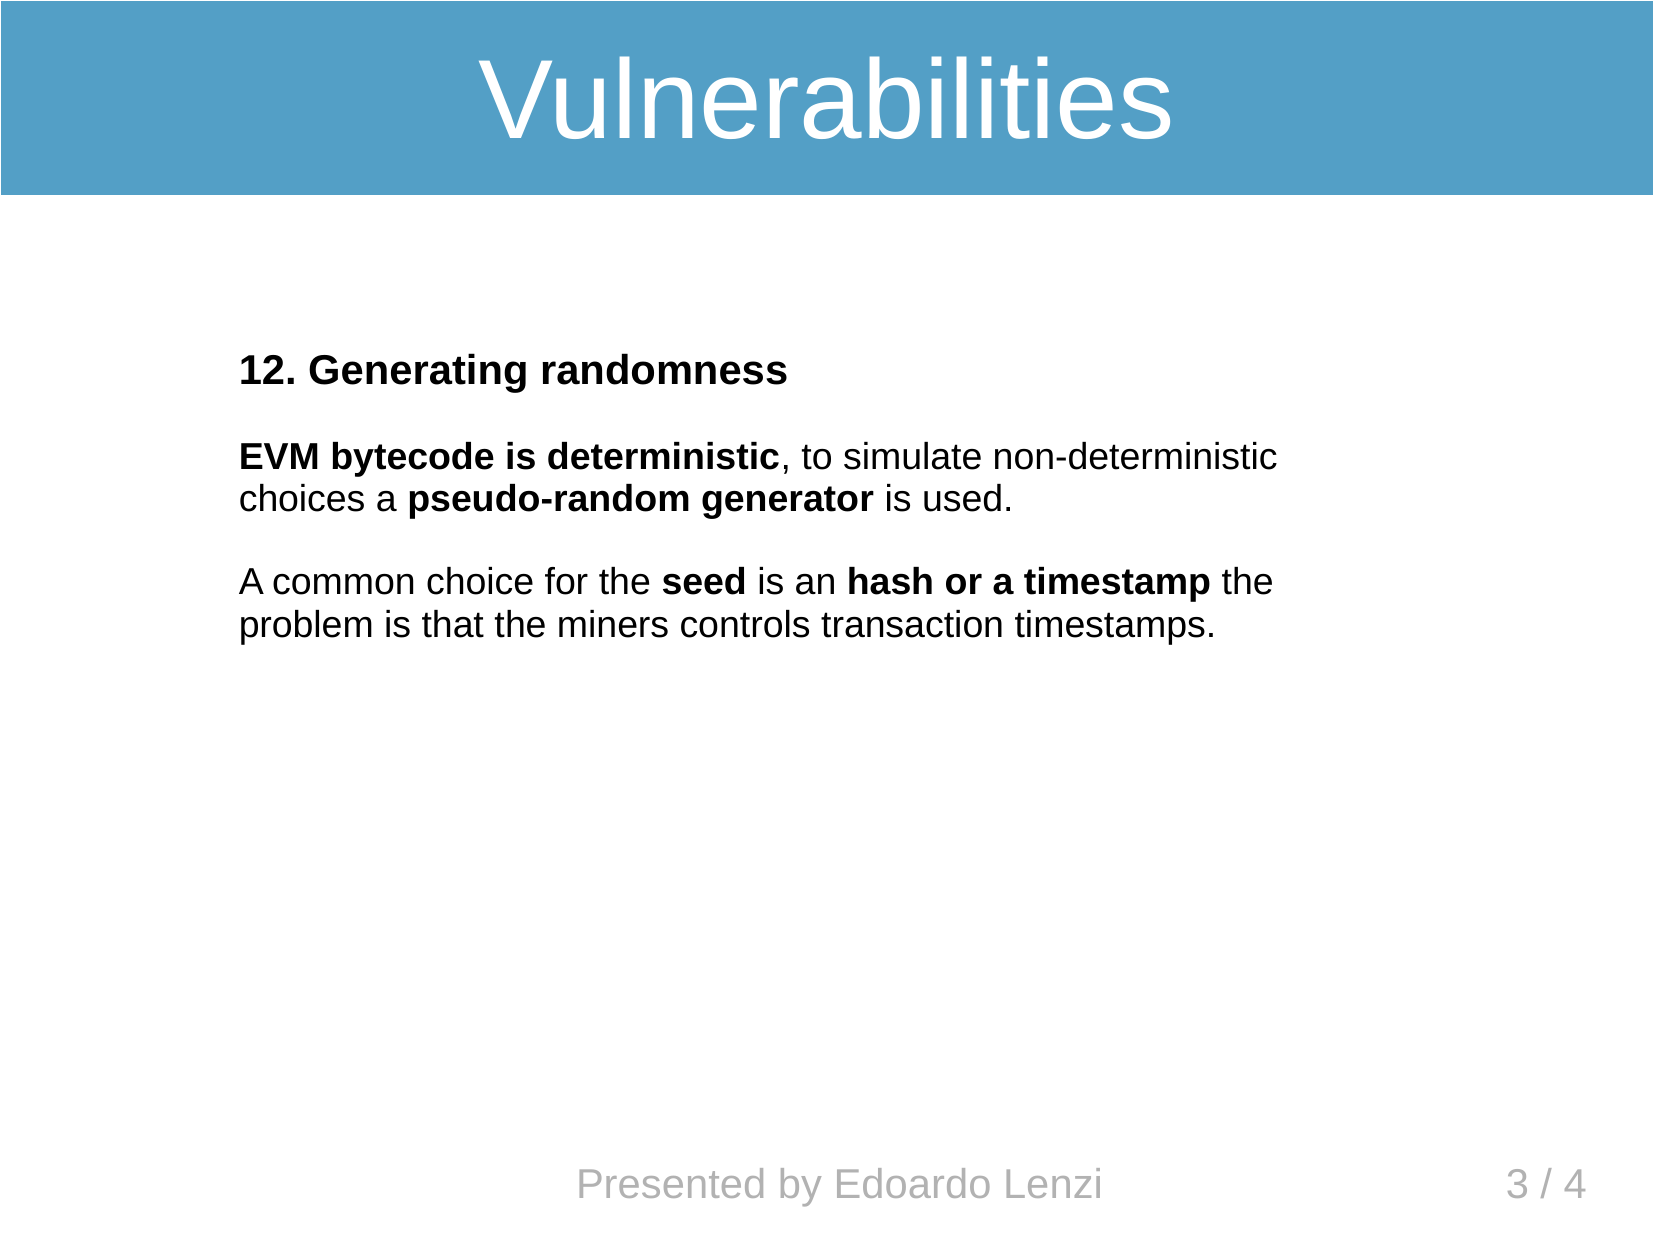

Vulnerabilities
12. Generating randomness
EVM bytecode is deterministic, to simulate non-deterministic choices a pseudo-random generator is used.
A common choice for the seed is an hash or a timestamp the problem is that the miners controls transaction timestamps.
# Presented by Edoardo Lenzi 3 / 4